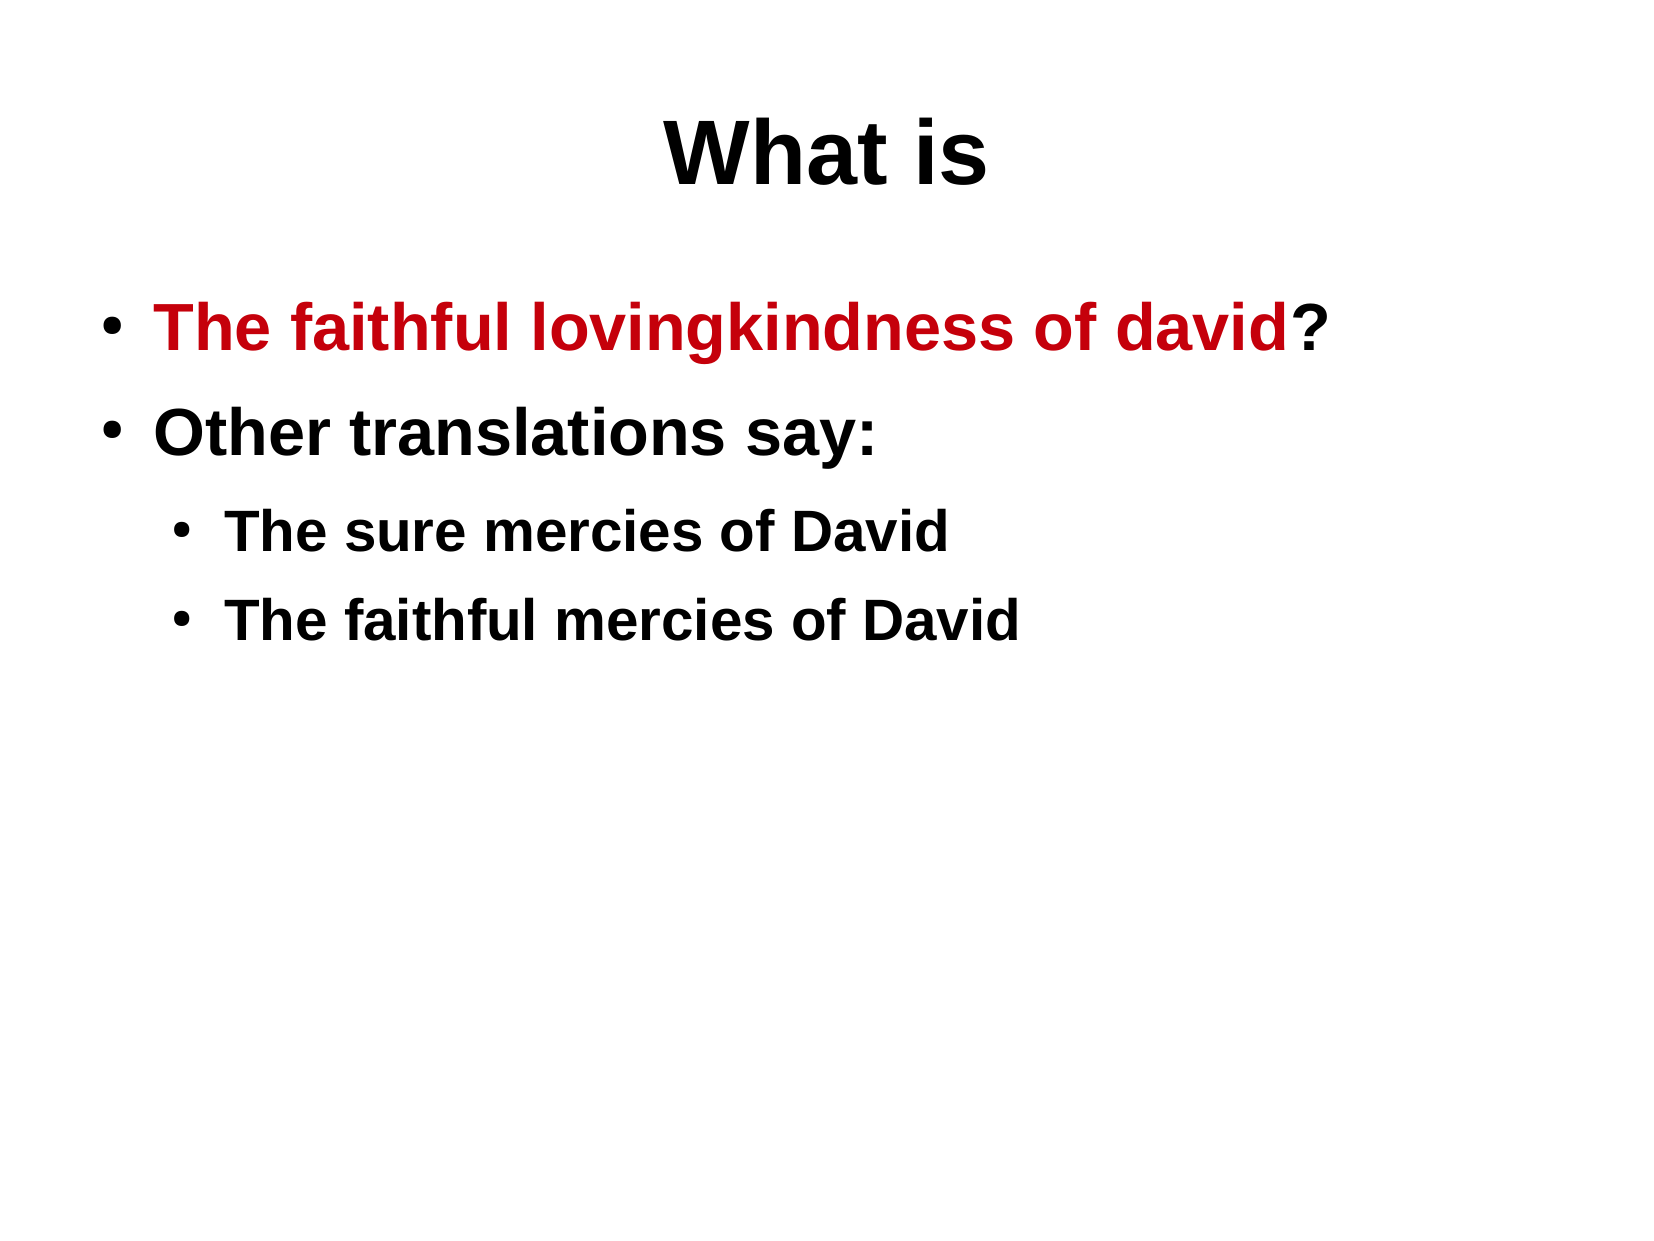

# What is
The faithful lovingkindness of david?
Other translations say:
The sure mercies of David
The faithful mercies of David